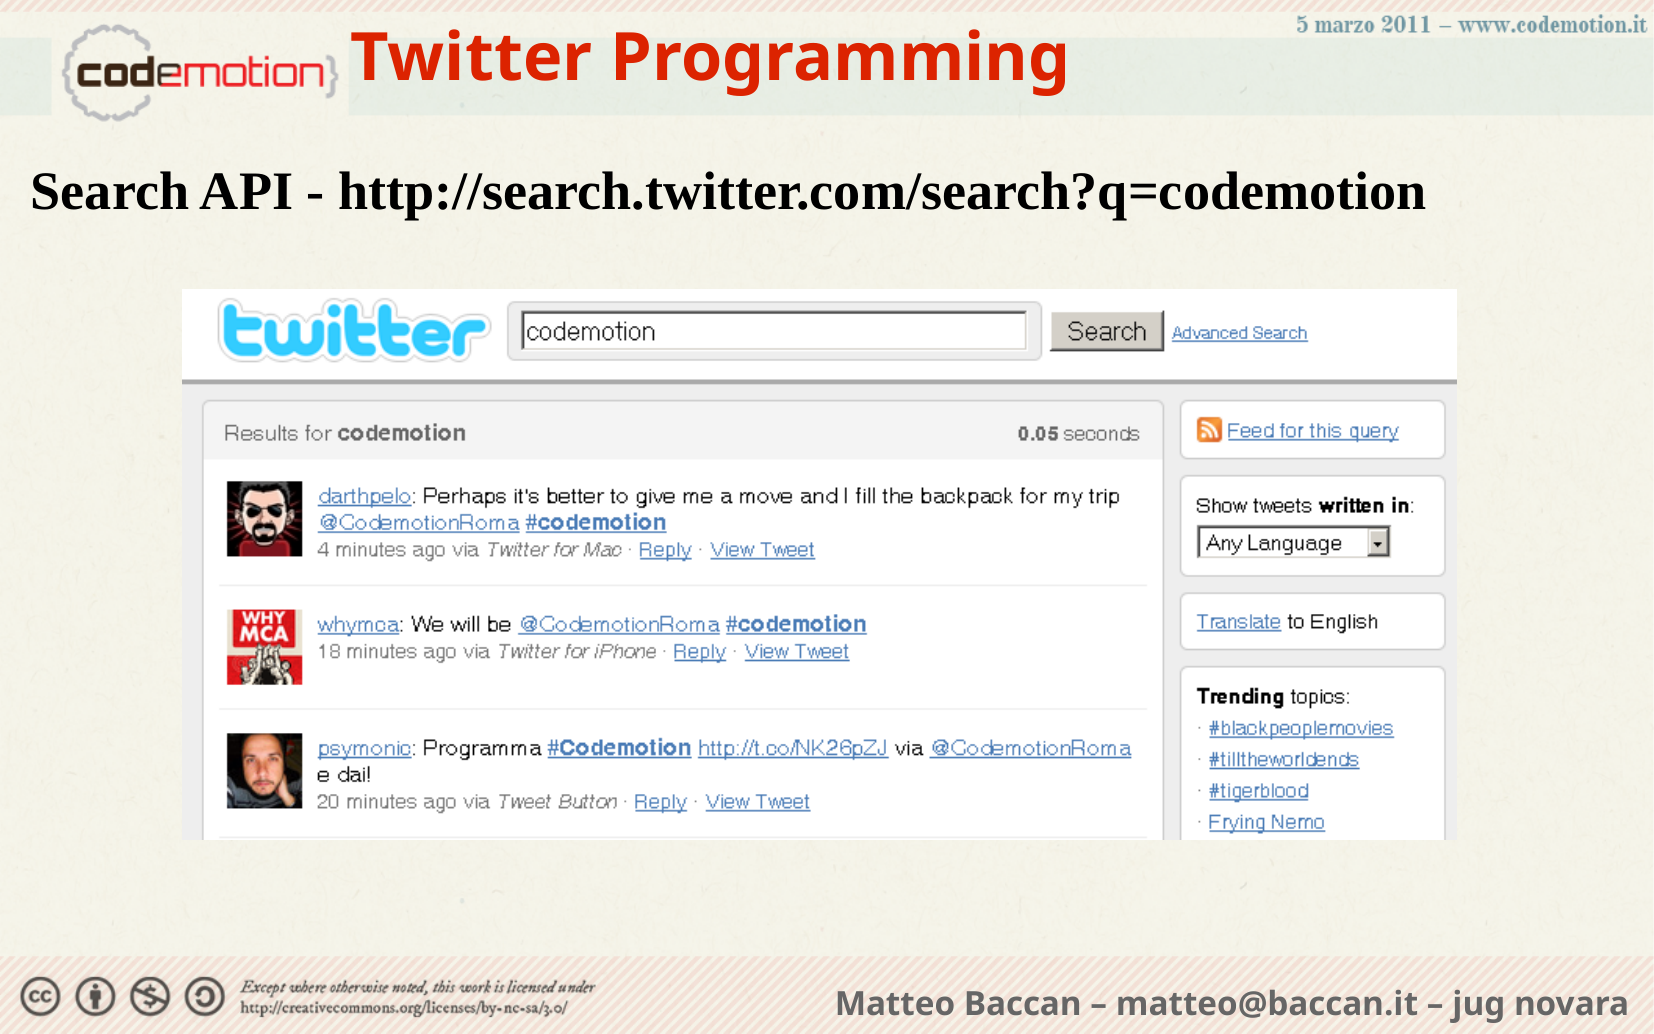

# Twitter Programming
Search API - http://search.twitter.com/search?q=codemotion
45
Twitter Programming - Matteo Baccan - matteo@baccan.it